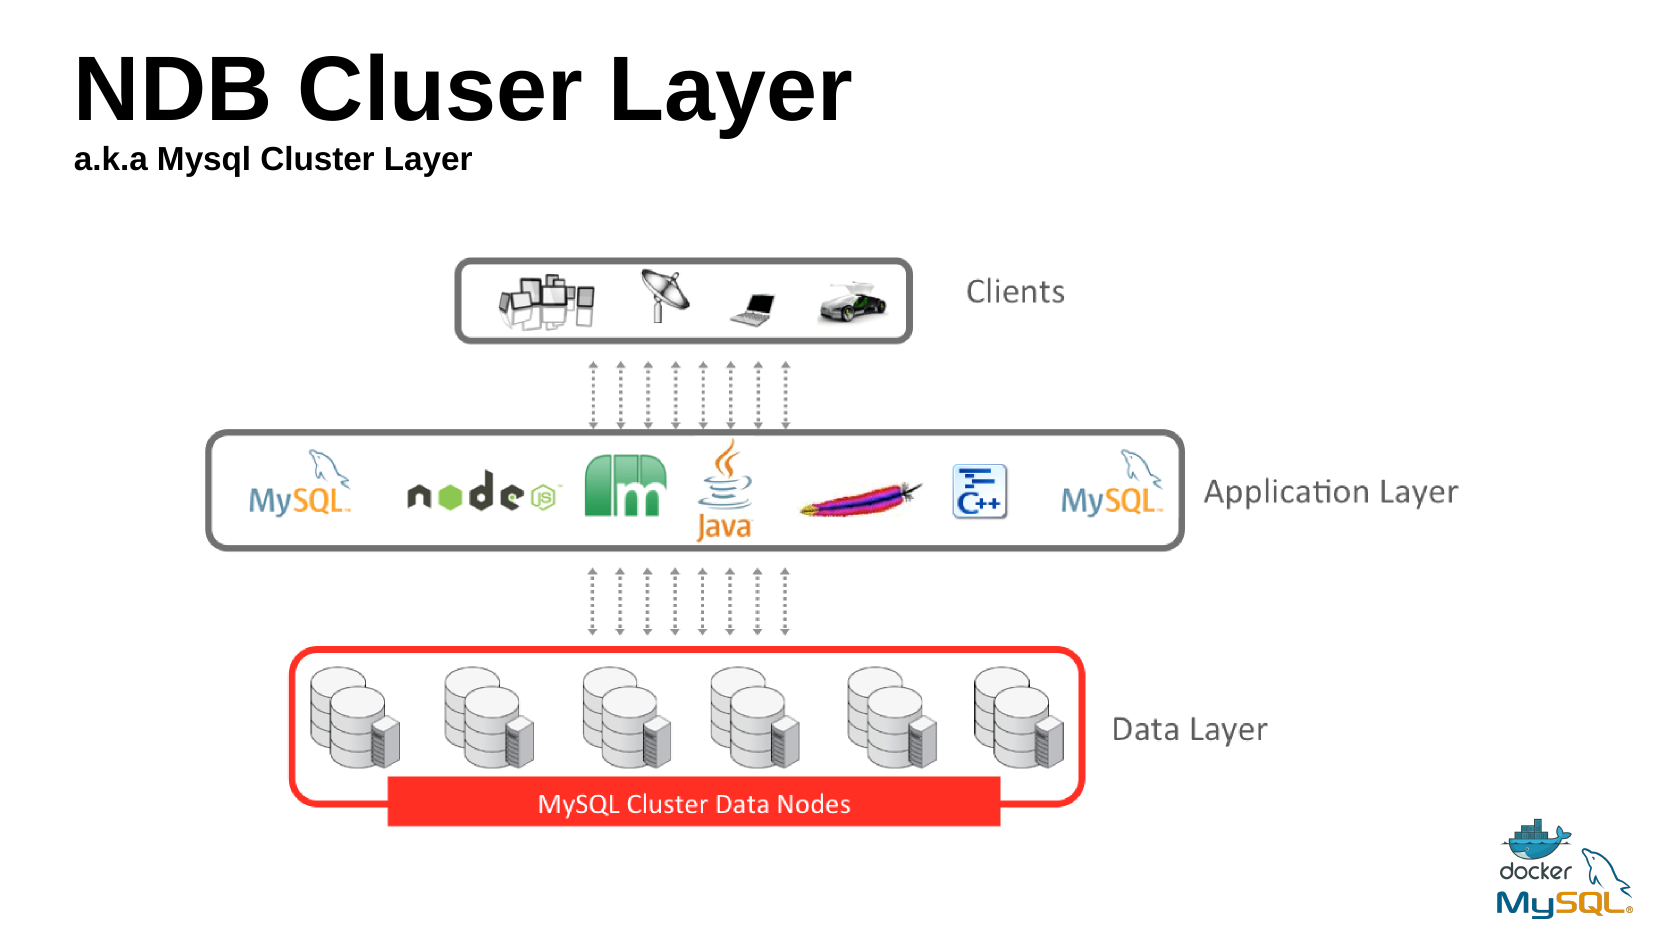

NDB Cluser Layer
a.k.a Mysql Cluster Layer